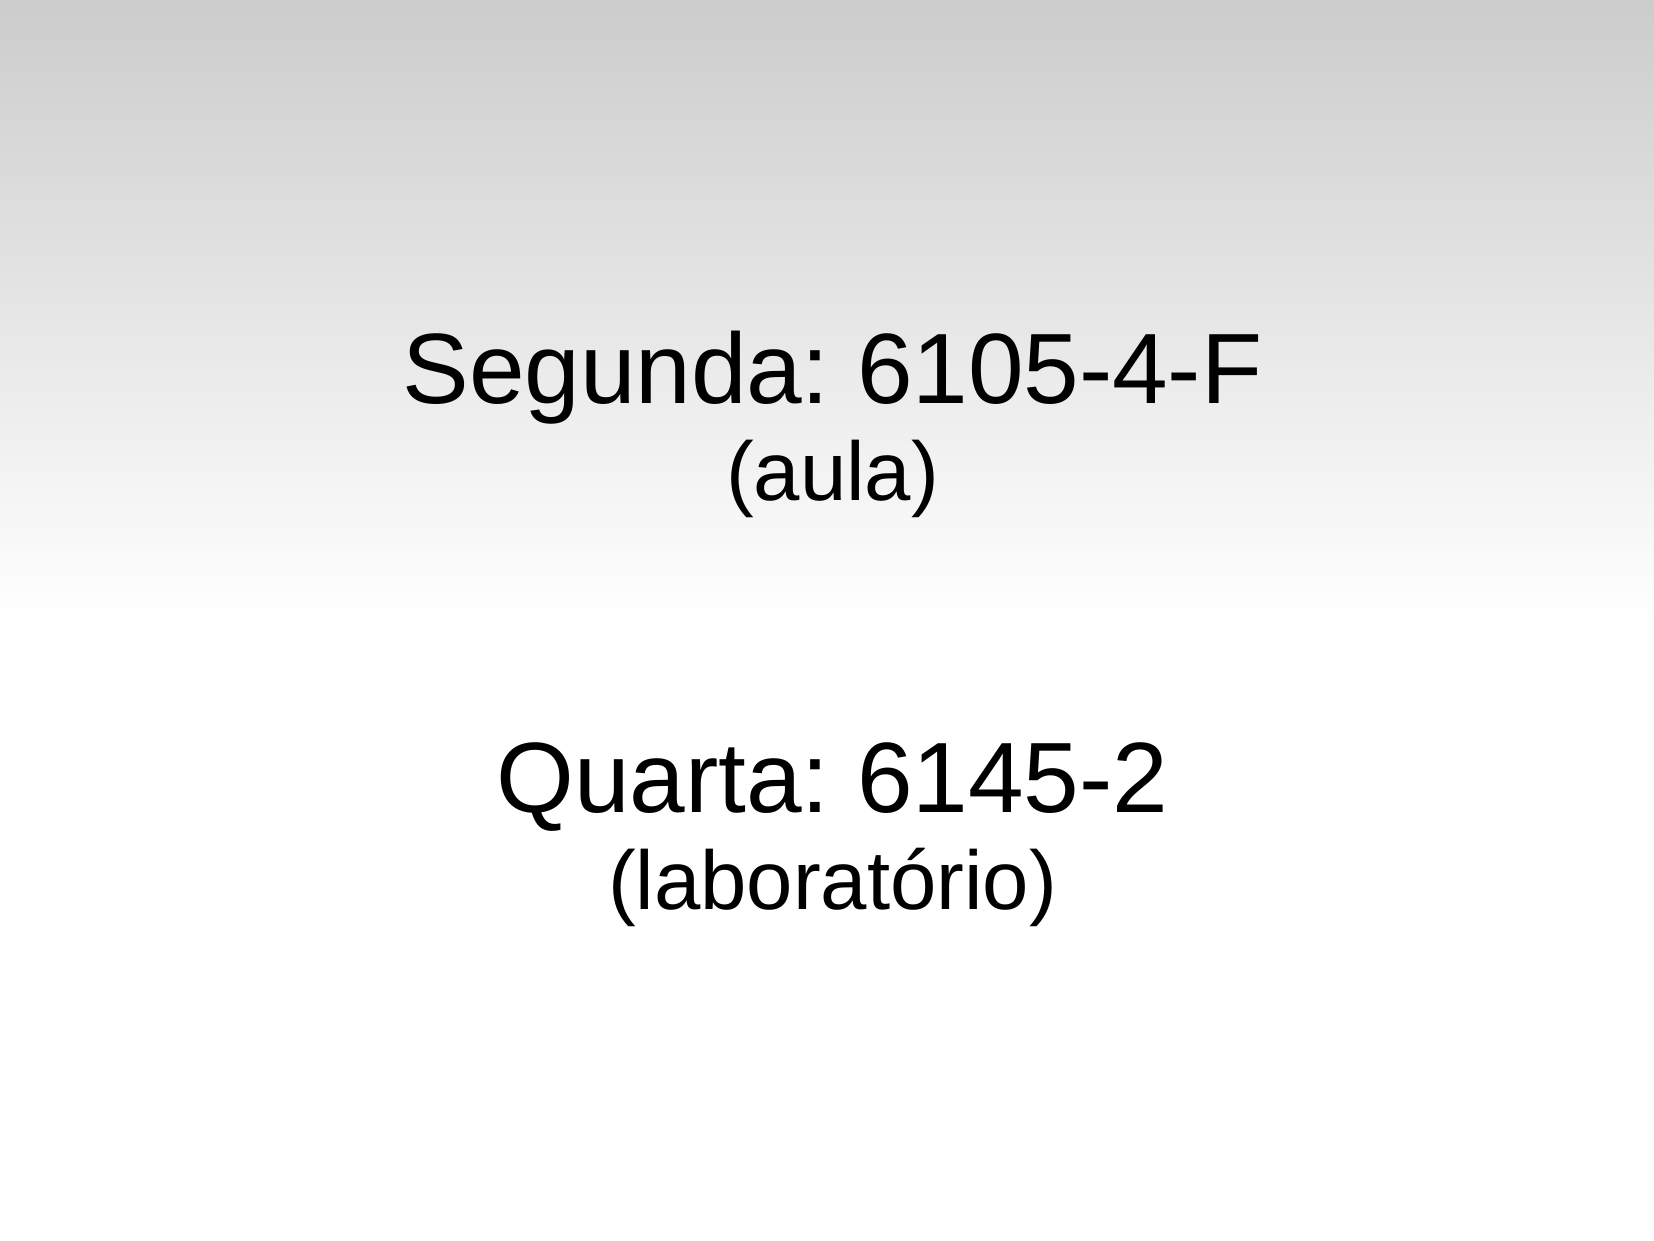

# Segunda: 6105-4-F
(aula)
Quarta: 6145-2
(laboratório)